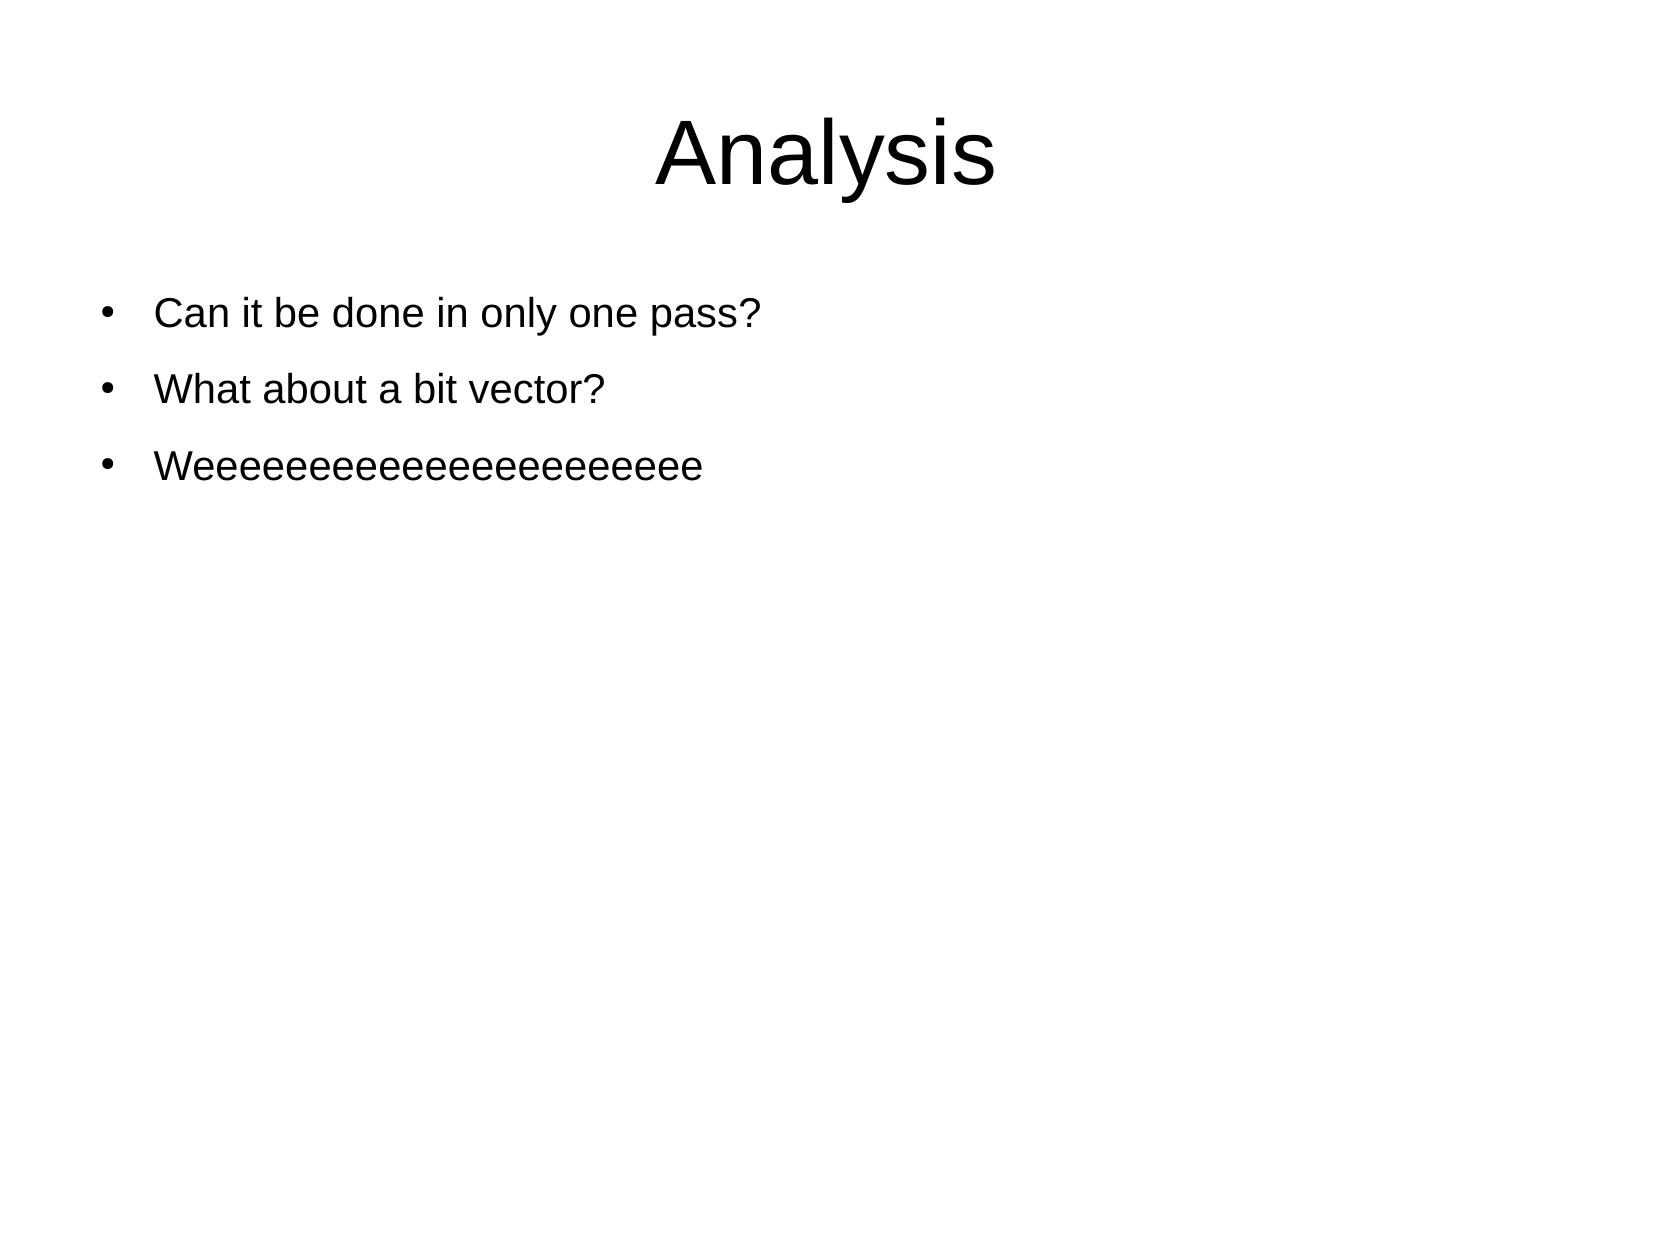

# Analysis
Can it be done in only one pass?
What about a bit vector?
Weeeeeeeeeeeeeeeeeeeeee